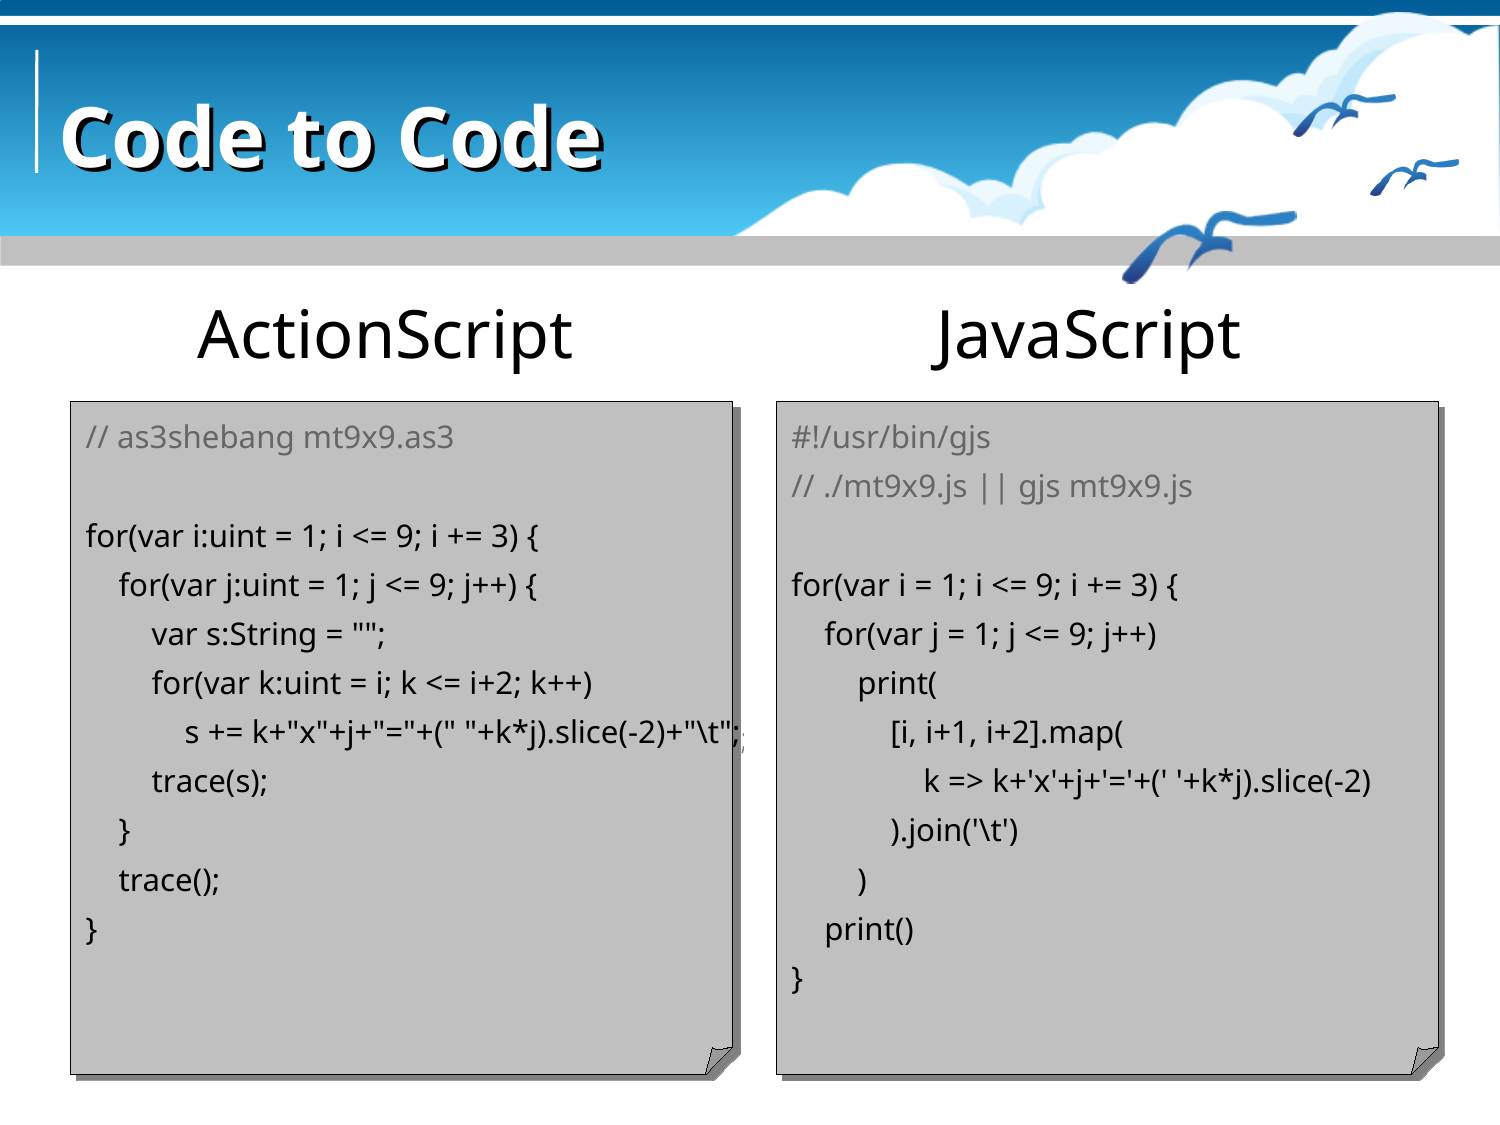

# Code to Code
JavaScript
ActionScript
// as3shebang mt9x9.as3
for(var i:uint = 1; i <= 9; i += 3) {
 for(var j:uint = 1; j <= 9; j++) {
 var s:String = "";
 for(var k:uint = i; k <= i+2; k++)
 s += k+"x"+j+"="+(" "+k*j).slice(-2)+"\t";
 trace(s);
 }
 trace();
}
#!/usr/bin/gjs
// ./mt9x9.js || gjs mt9x9.js
for(var i = 1; i <= 9; i += 3) {
 for(var j = 1; j <= 9; j++)
 print(
 [i, i+1, i+2].map(
 k => k+'x'+j+'='+(' '+k*j).slice(-2)
 ).join('\t')
 )
 print()
}